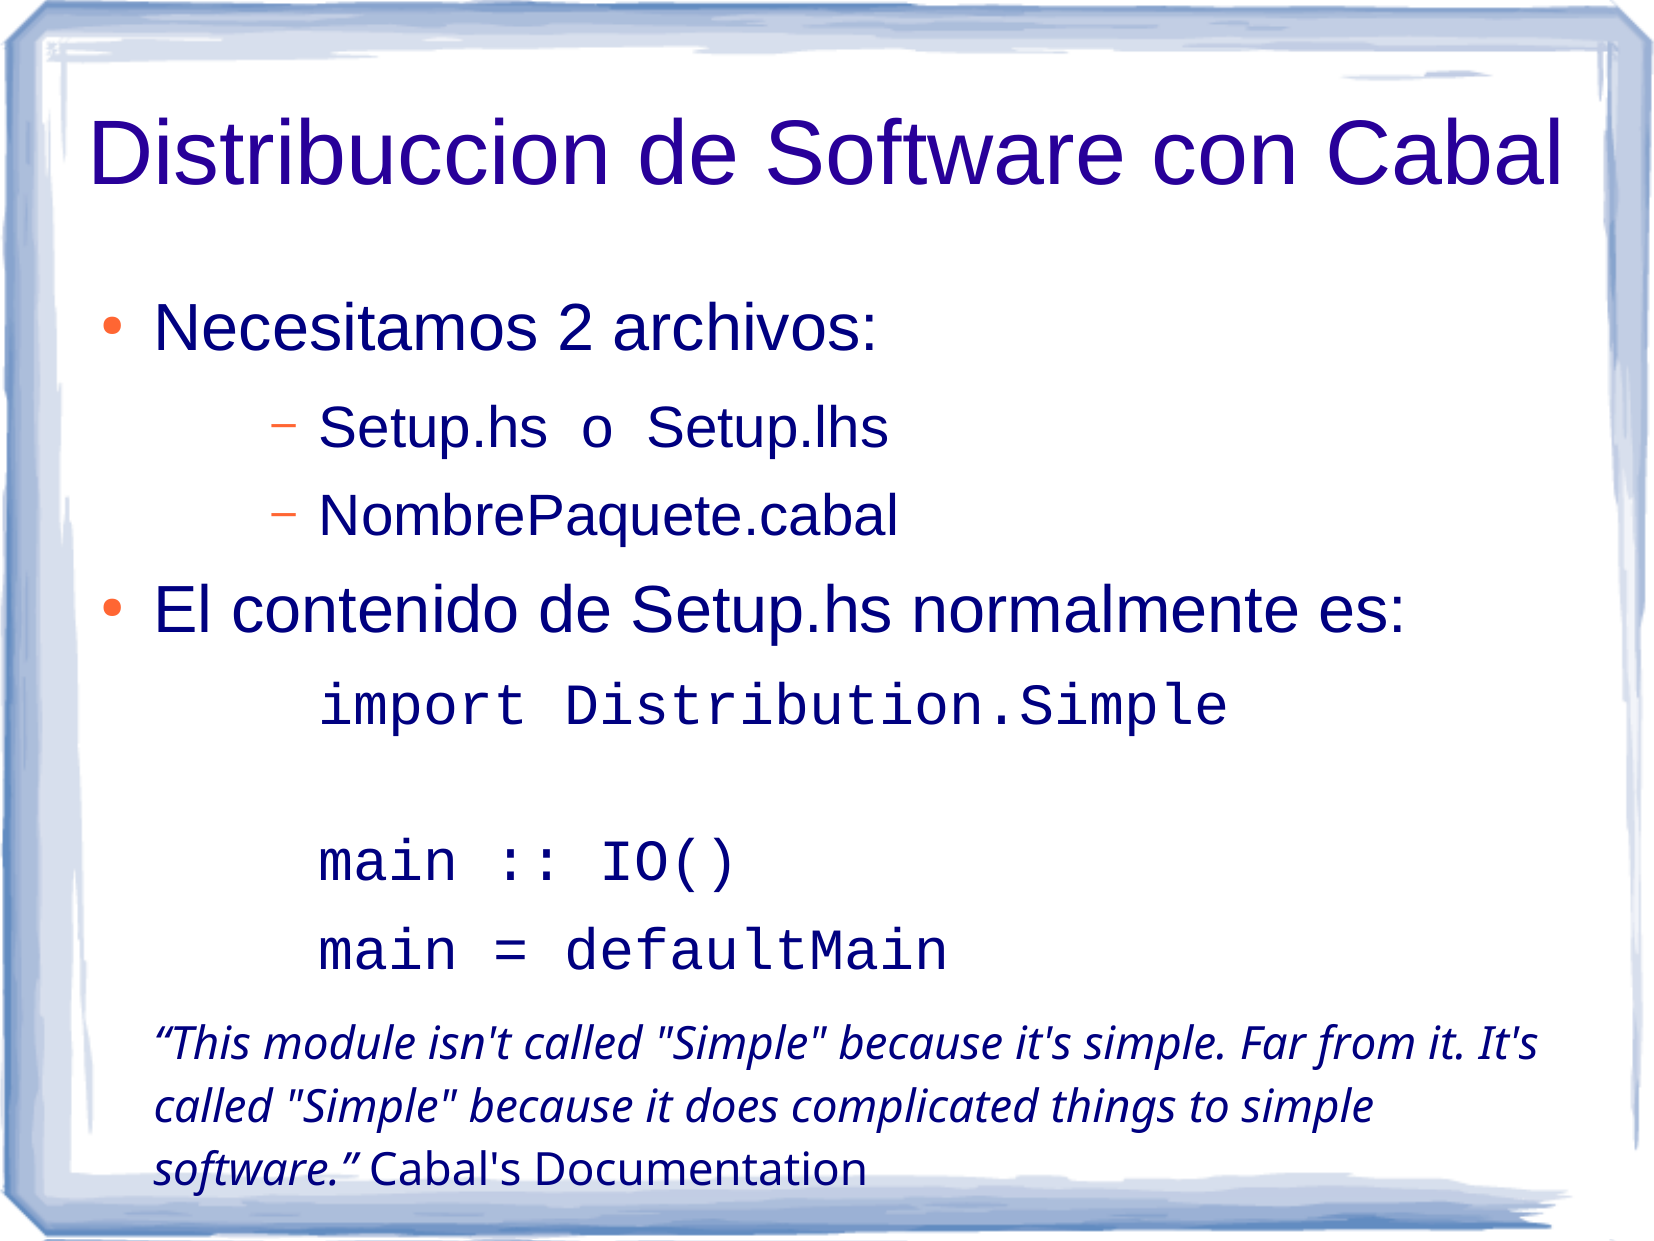

# Distribuccion de Software con Cabal
Necesitamos 2 archivos:
Setup.hs o Setup.lhs
NombrePaquete.cabal
El contenido de Setup.hs normalmente es:
import Distribution.Simple
main :: IO()
main = defaultMain
“This module isn't called "Simple" because it's simple. Far from it. It's called "Simple" because it does complicated things to simple software.” Cabal's Documentation